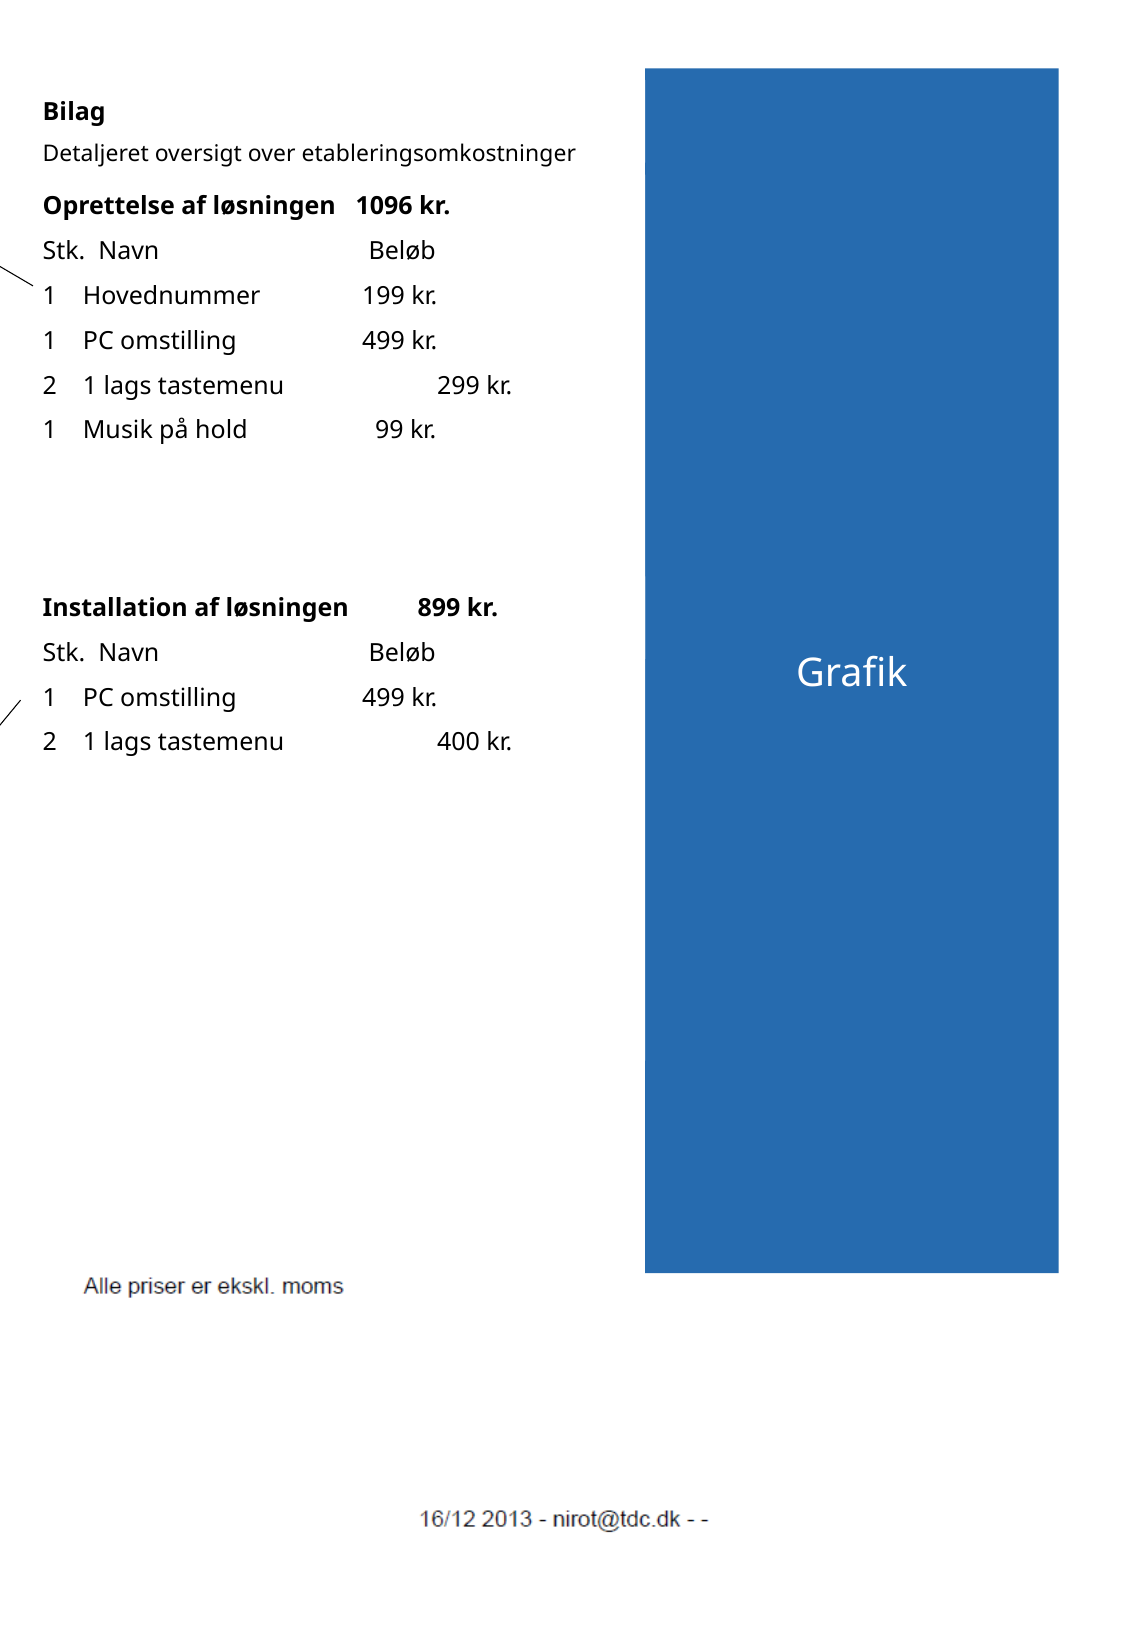

Grafik
Bilag
Detaljeret oversigt over etableringsomkostninger
Oprettelse af løsningen	 1096 kr.
Stk. Navn 			 Beløb
1 Hovednummer		 199 kr.
1 PC omstilling		 499 kr.
2 1 lags tastemenu		 299 kr.
1 Musik på hold		 99 kr.
Detaljeret oversigt over prisen for oprettelse
Installation af løsningen	899 kr.
Stk. Navn 			 Beløb
1 PC omstilling		 499 kr.
2 1 lags tastemenu		 400 kr.
Detaljeret oversigt over prisen for installation
Tilføj titel i sidehoved / sidefod